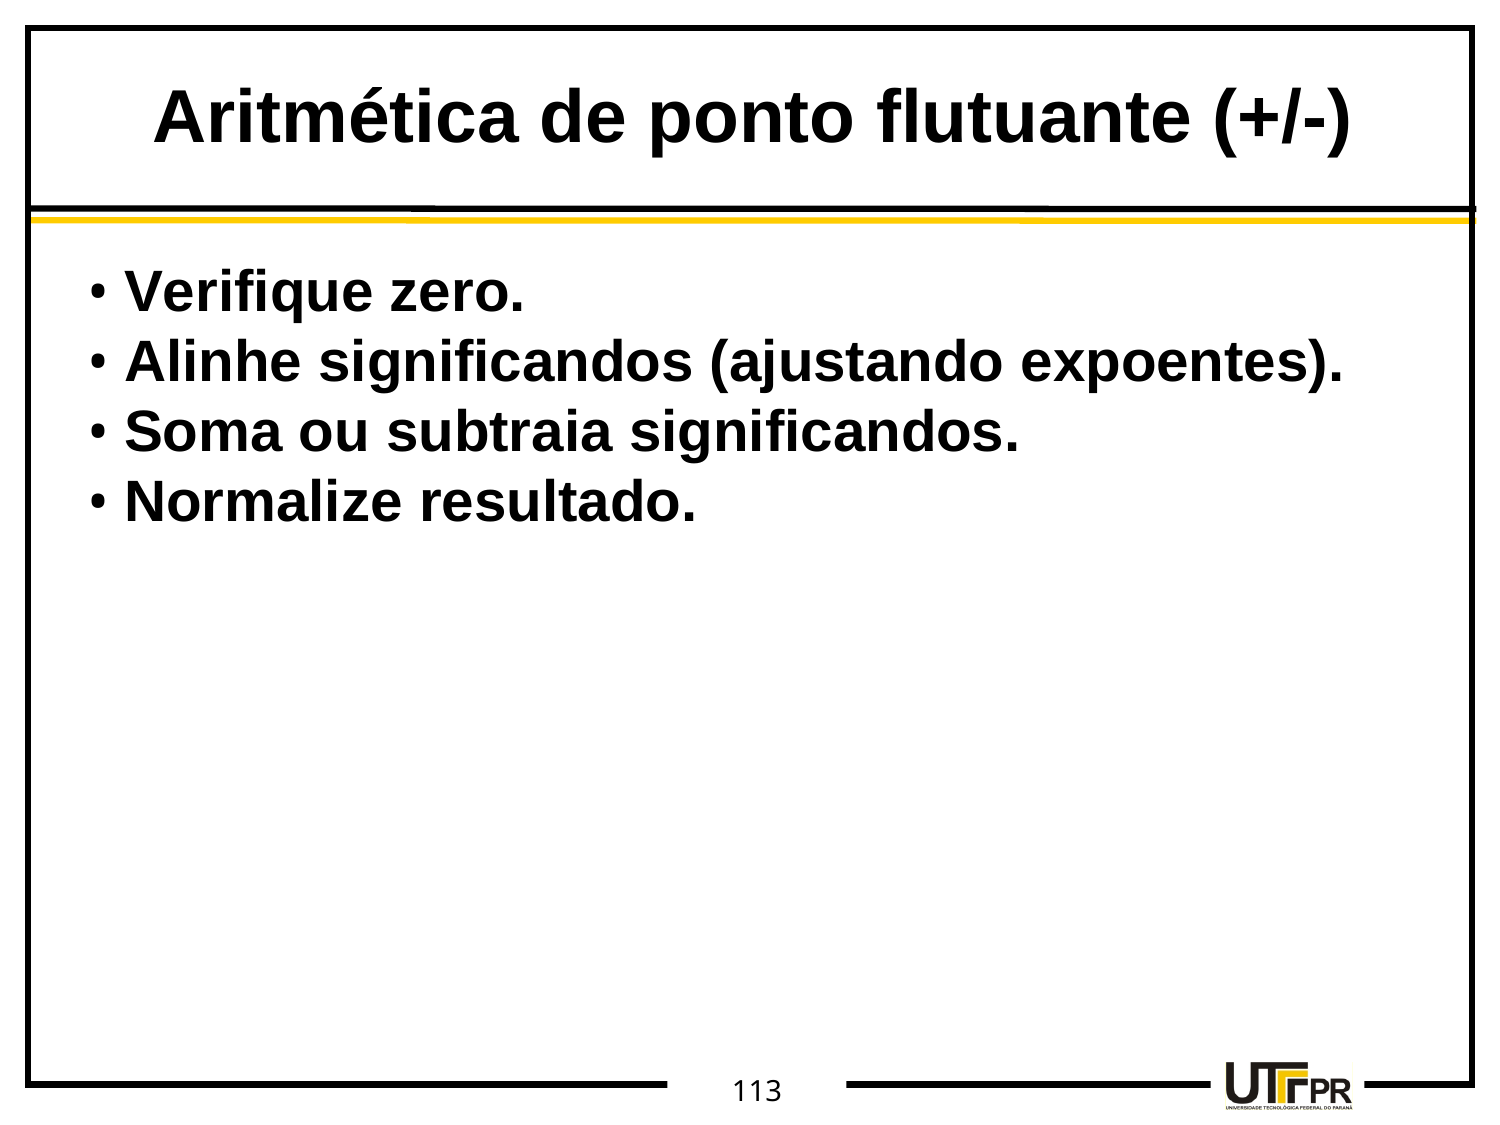

# Aritmética de ponto flutuante (+/-)
Verifique zero.
Alinhe significandos (ajustando expoentes).
Soma ou subtraia significandos.
Normalize resultado.